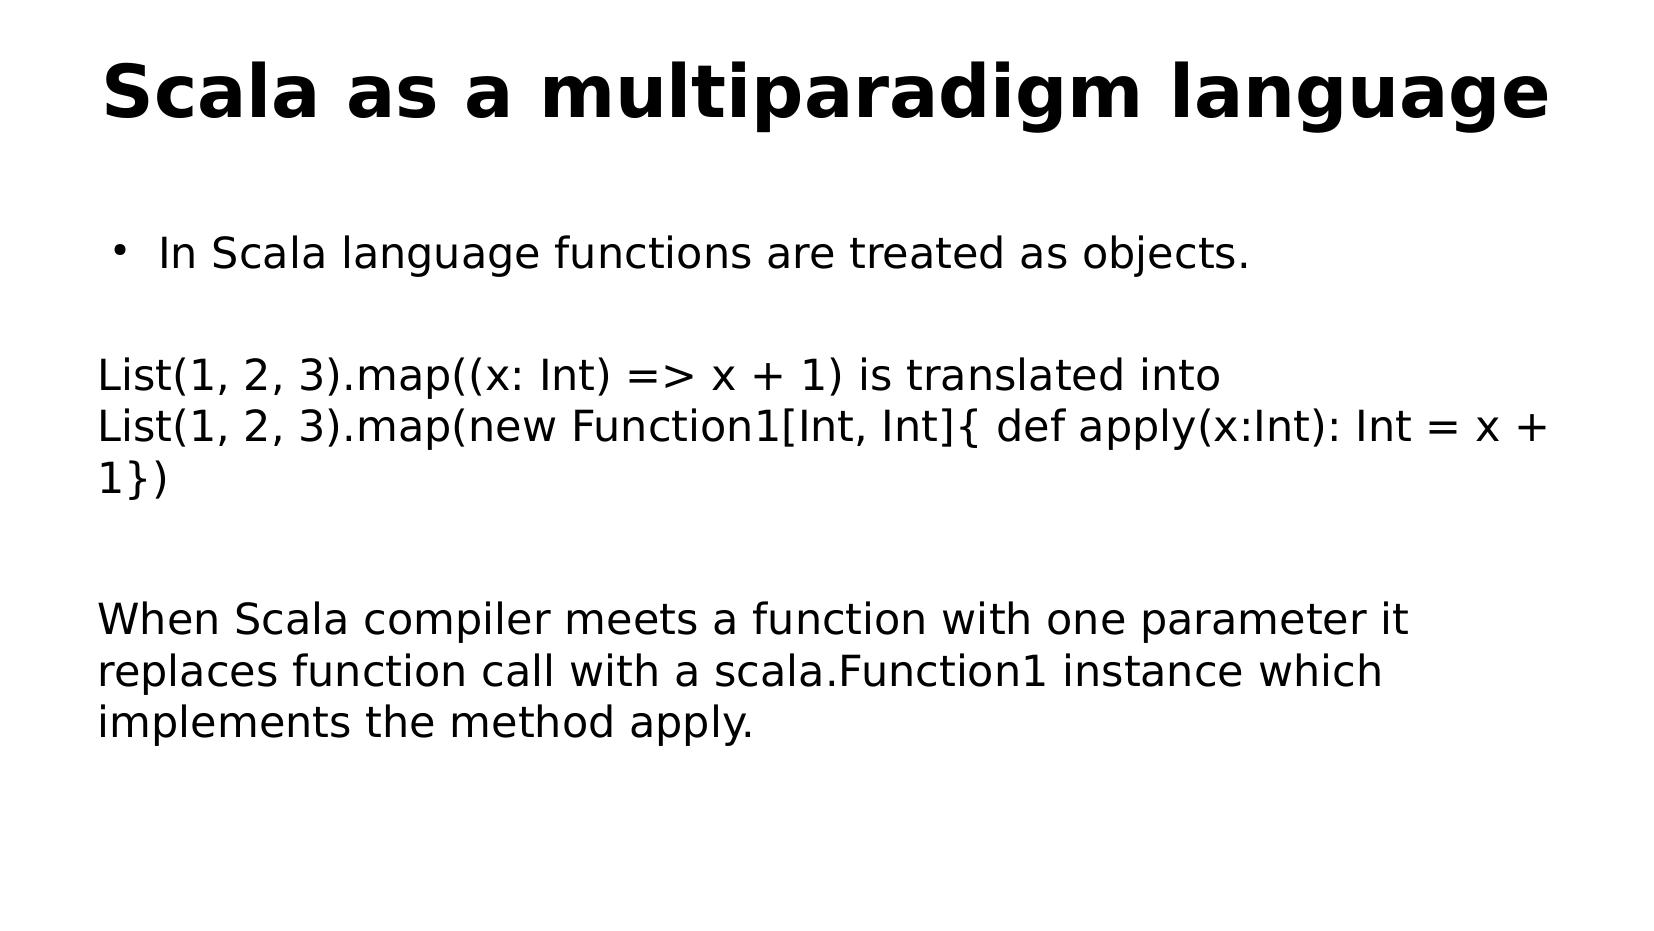

# Scala as a multiparadigm language
In Scala language functions are treated as objects.
List(1, 2, 3).map((x: Int) => x + 1) is translated into
List(1, 2, 3).map(new Function1[Int, Int]{ def apply(x:Int): Int = x + 1})
When Scala compiler meets a function with one parameter it replaces function call with a scala.Function1 instance which implements the method apply.